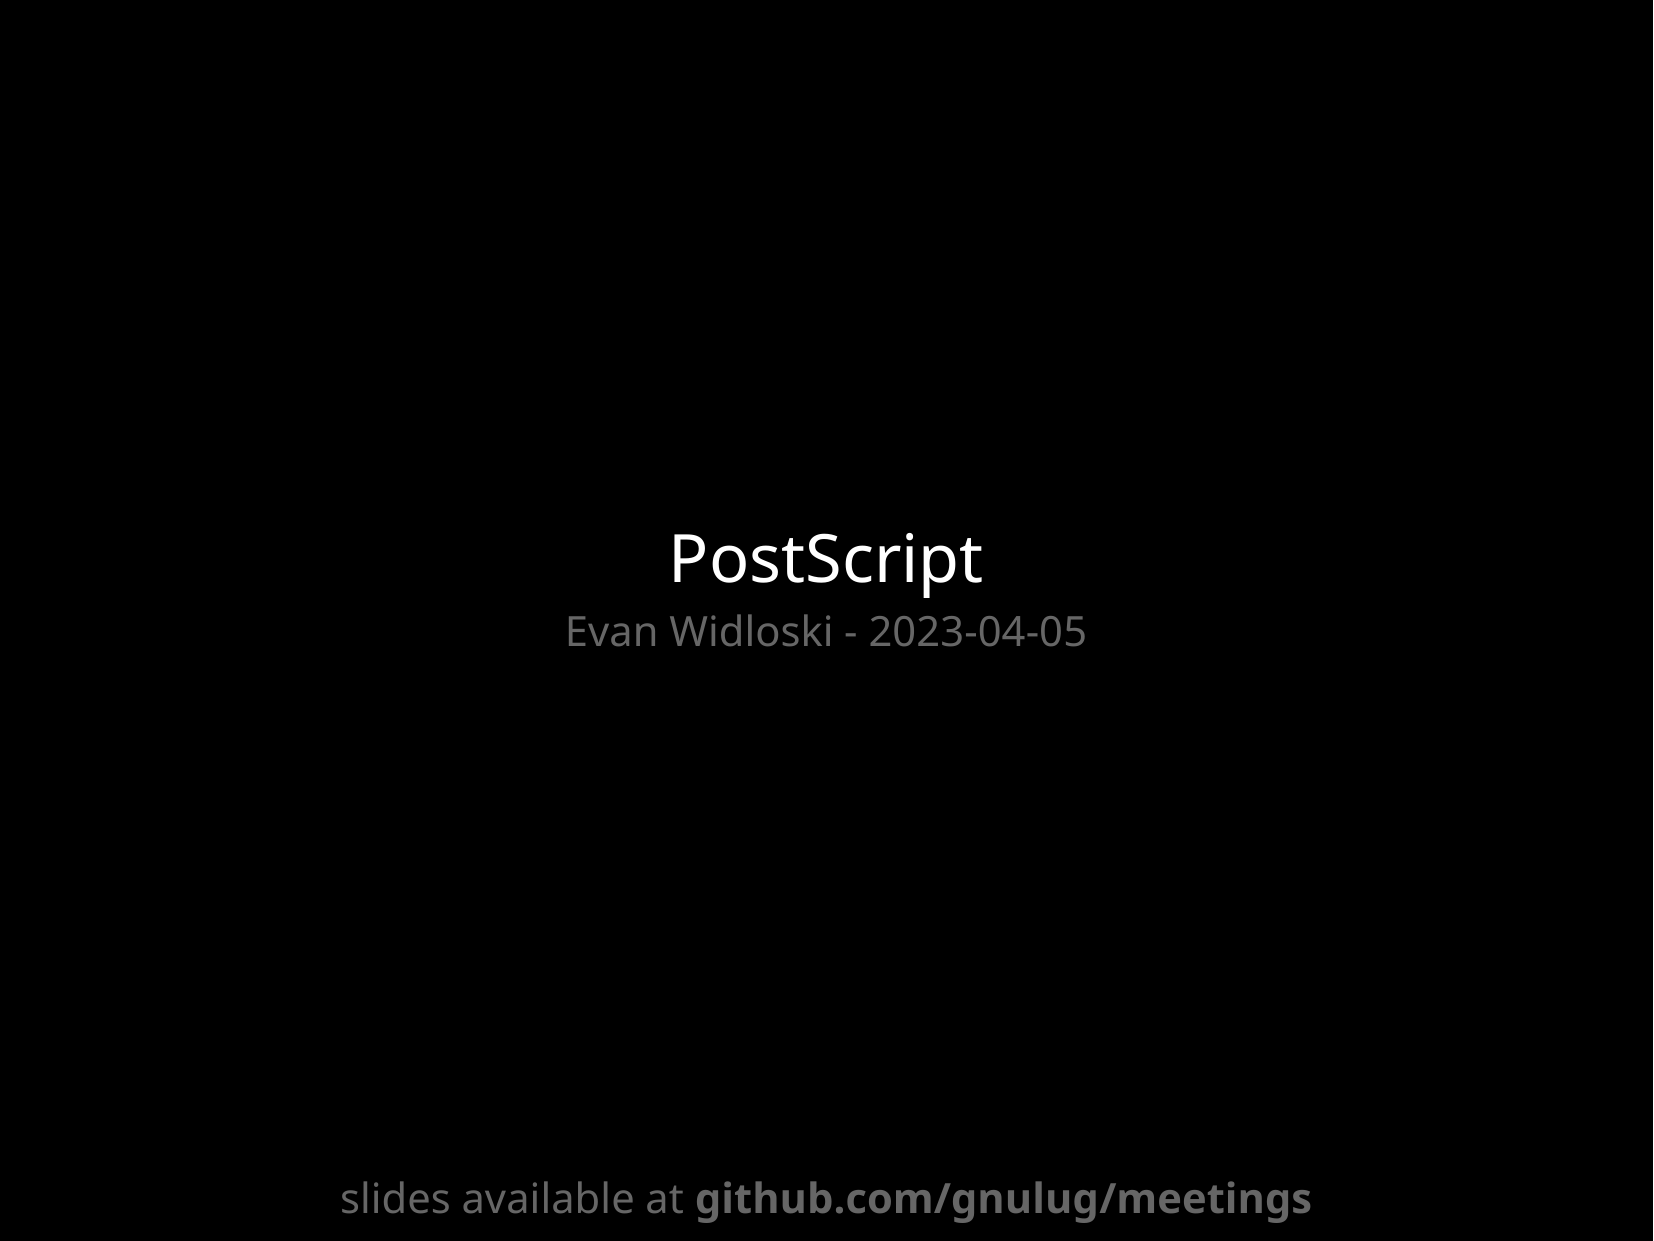

# PostScript
Evan Widloski - 2023-04-05
slides available at github.com/gnulug/meetings